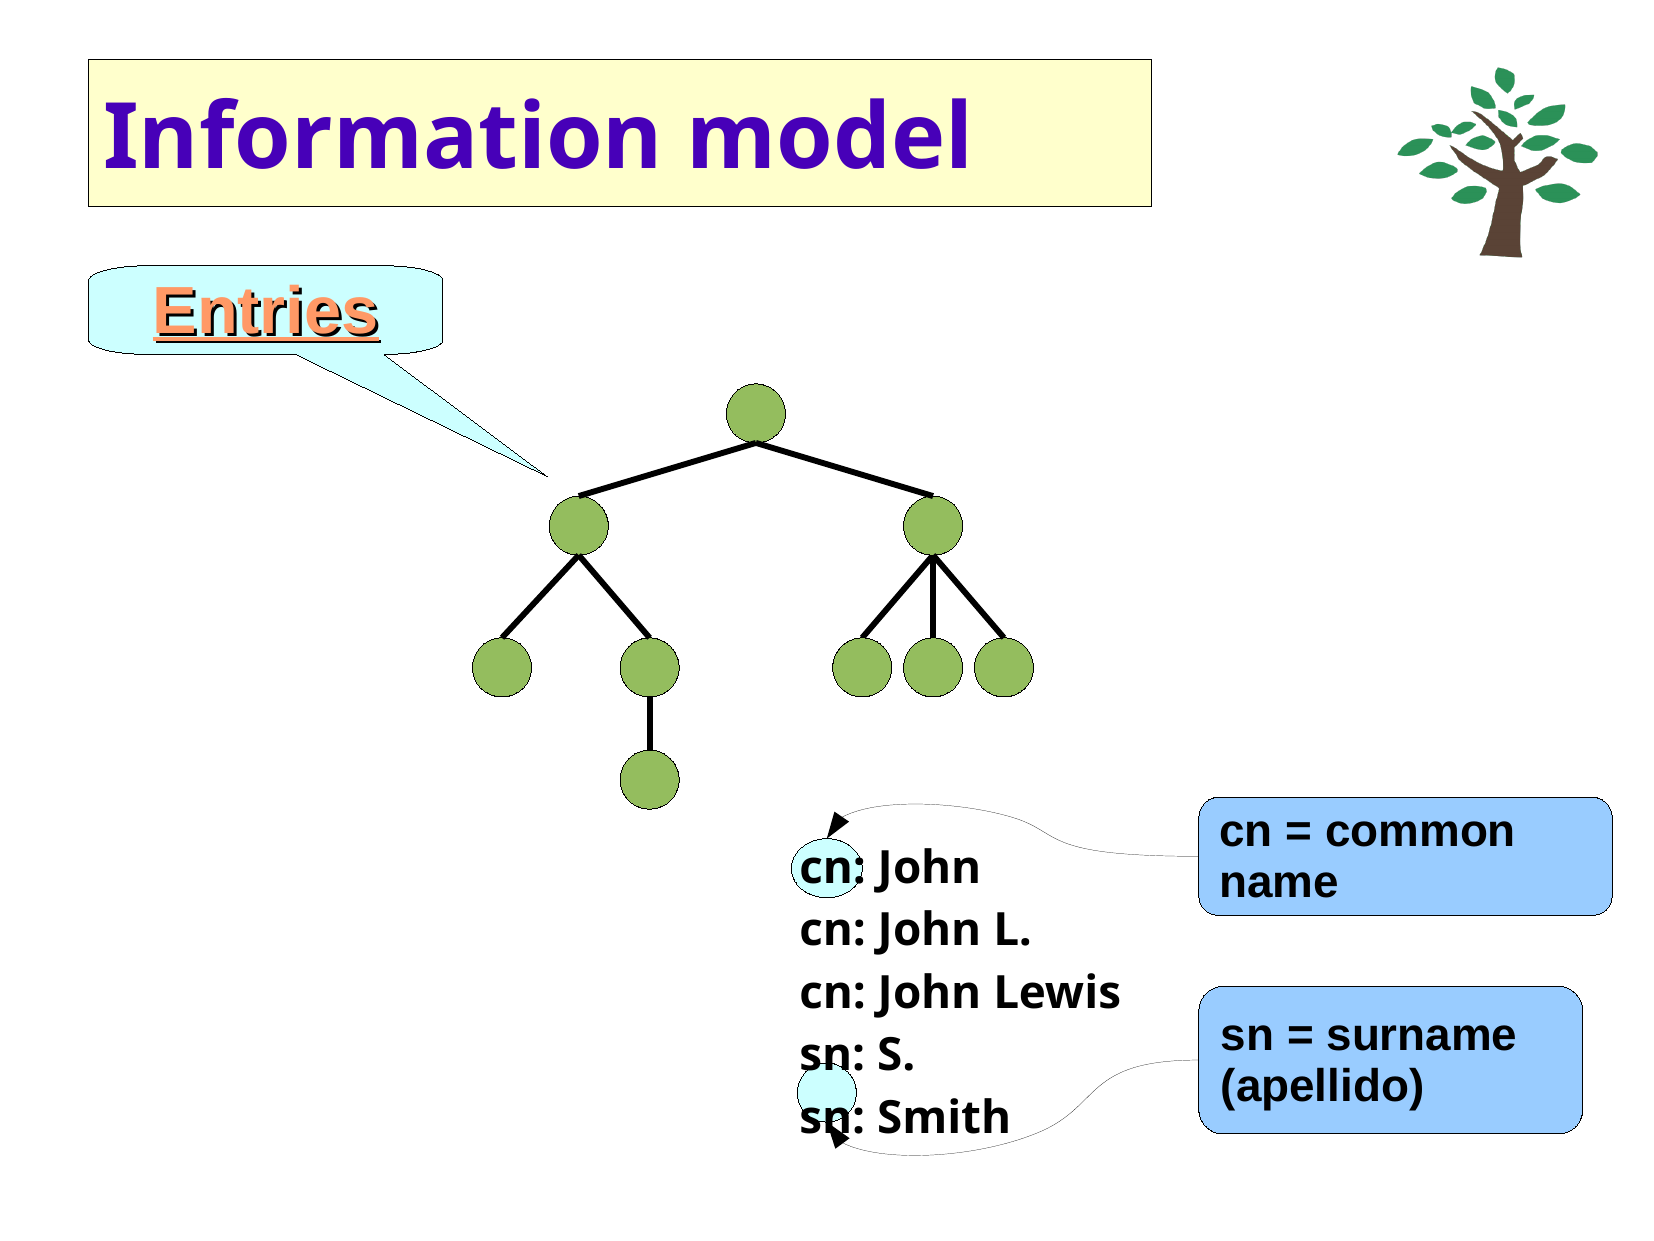

Information model
Entries
cn = common name
cn: John
cn: John L.
cn: John Lewis
sn: S.
sn: Smith
sn = surname
(apellido)